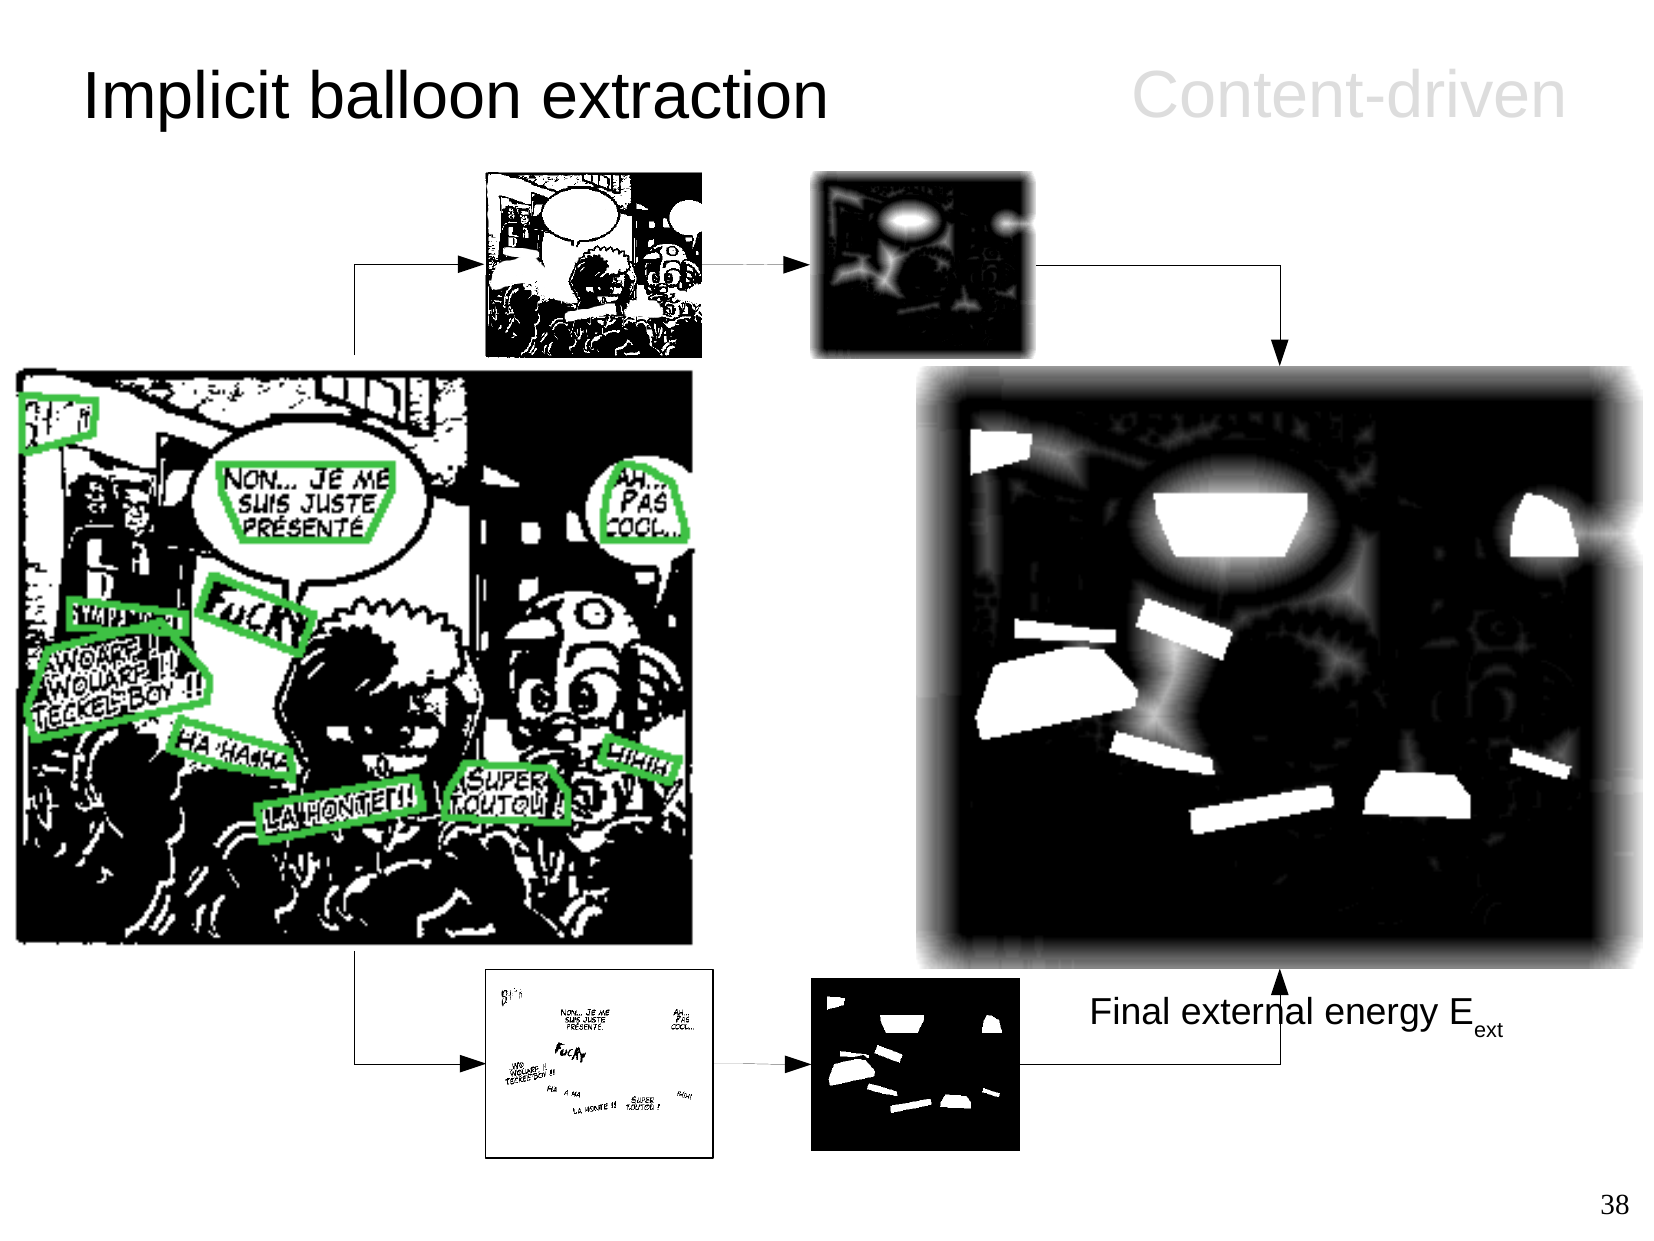

# Implicit balloon extraction
Final external energy Eext
38